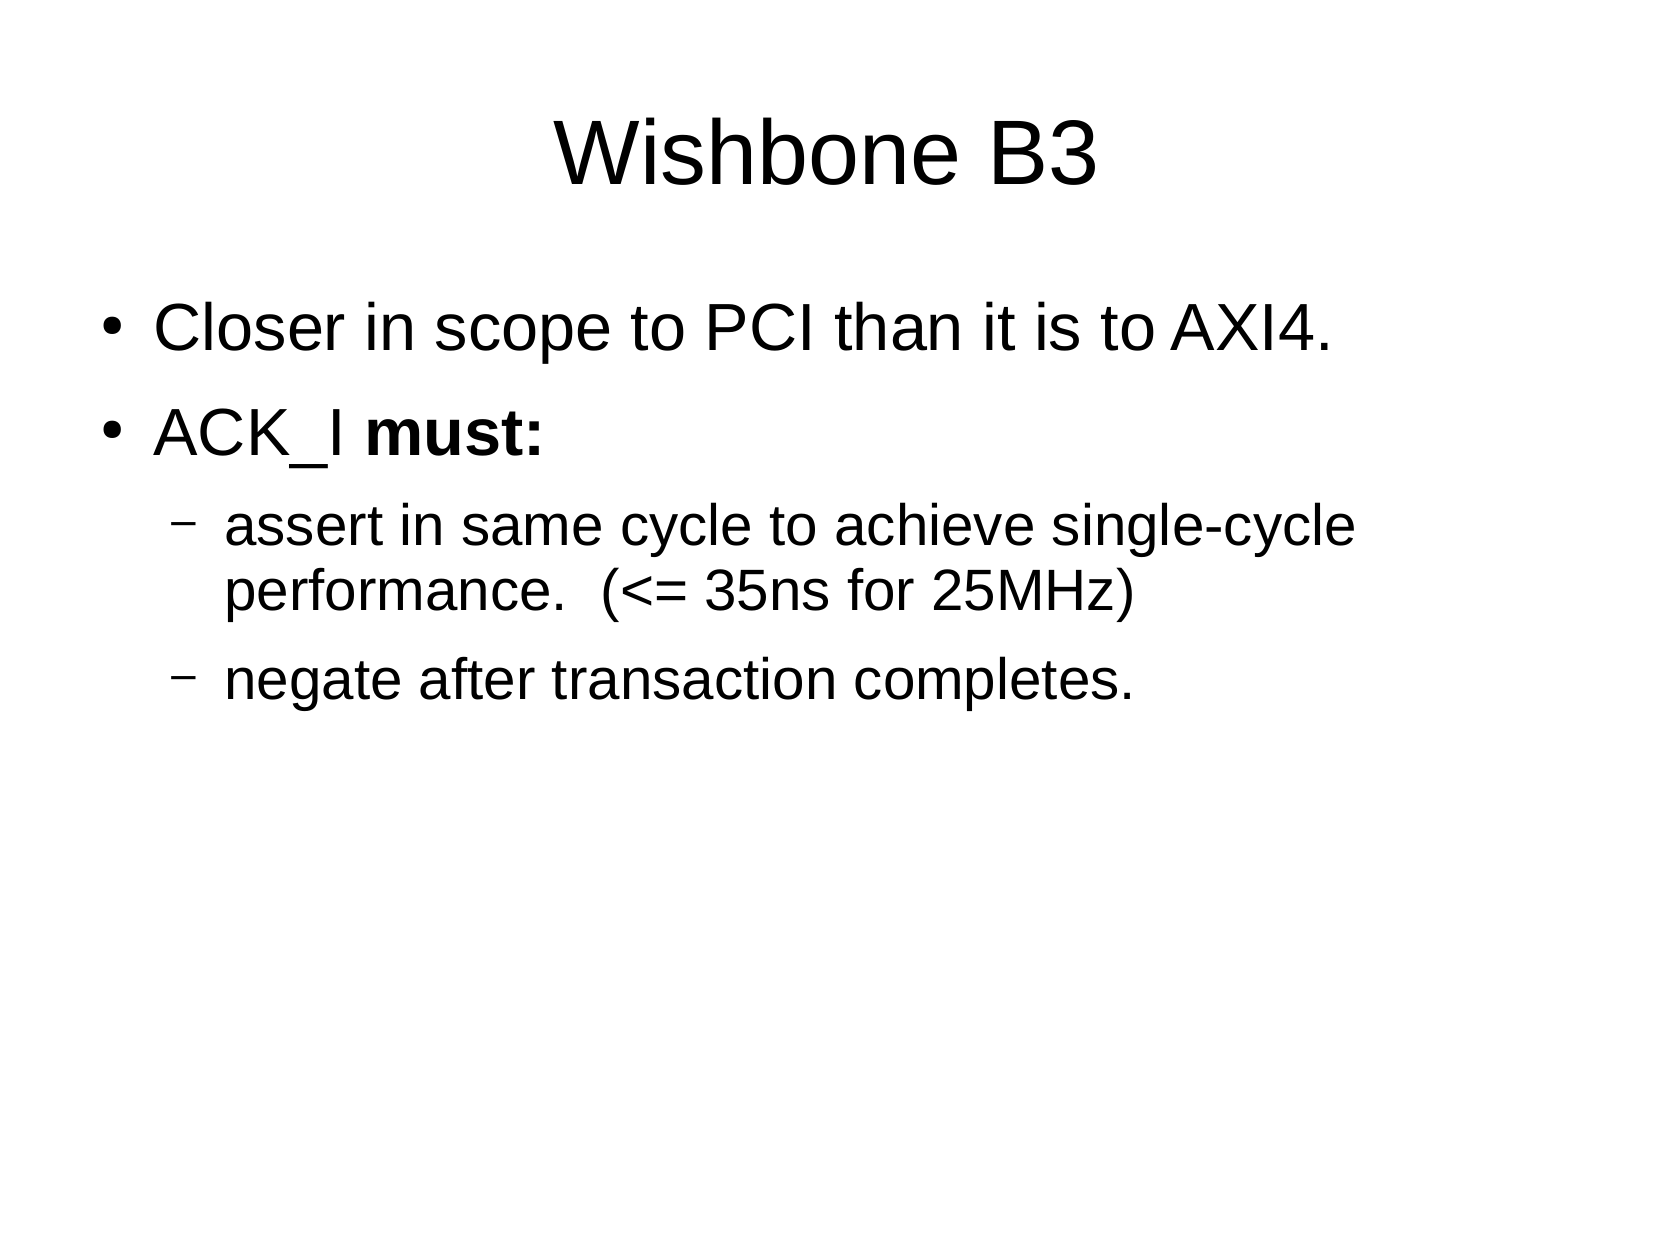

# Wishbone B3
Closer in scope to PCI than it is to AXI4.
ACK_I must:
assert in same cycle to achieve single-cycle performance. (<= 35ns for 25MHz)
negate after transaction completes.